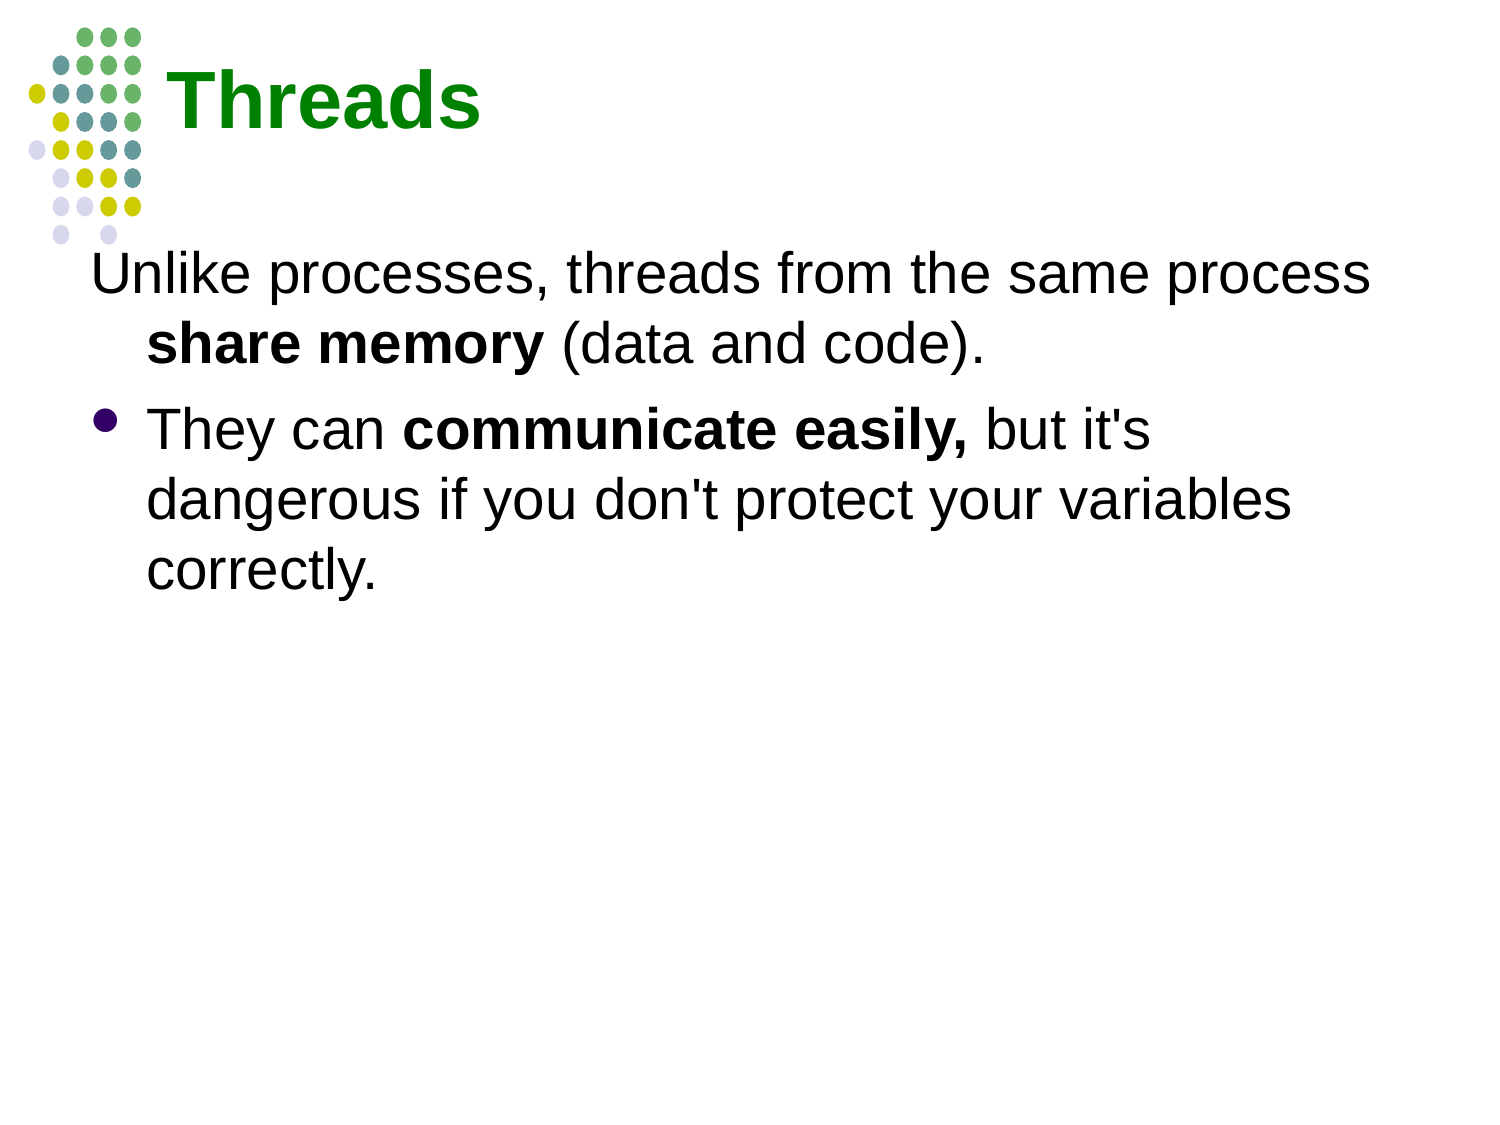

# Threads
Unlike processes, threads from the same process share memory (data and code).
They can communicate easily, but it's dangerous if you don't protect your variables correctly.